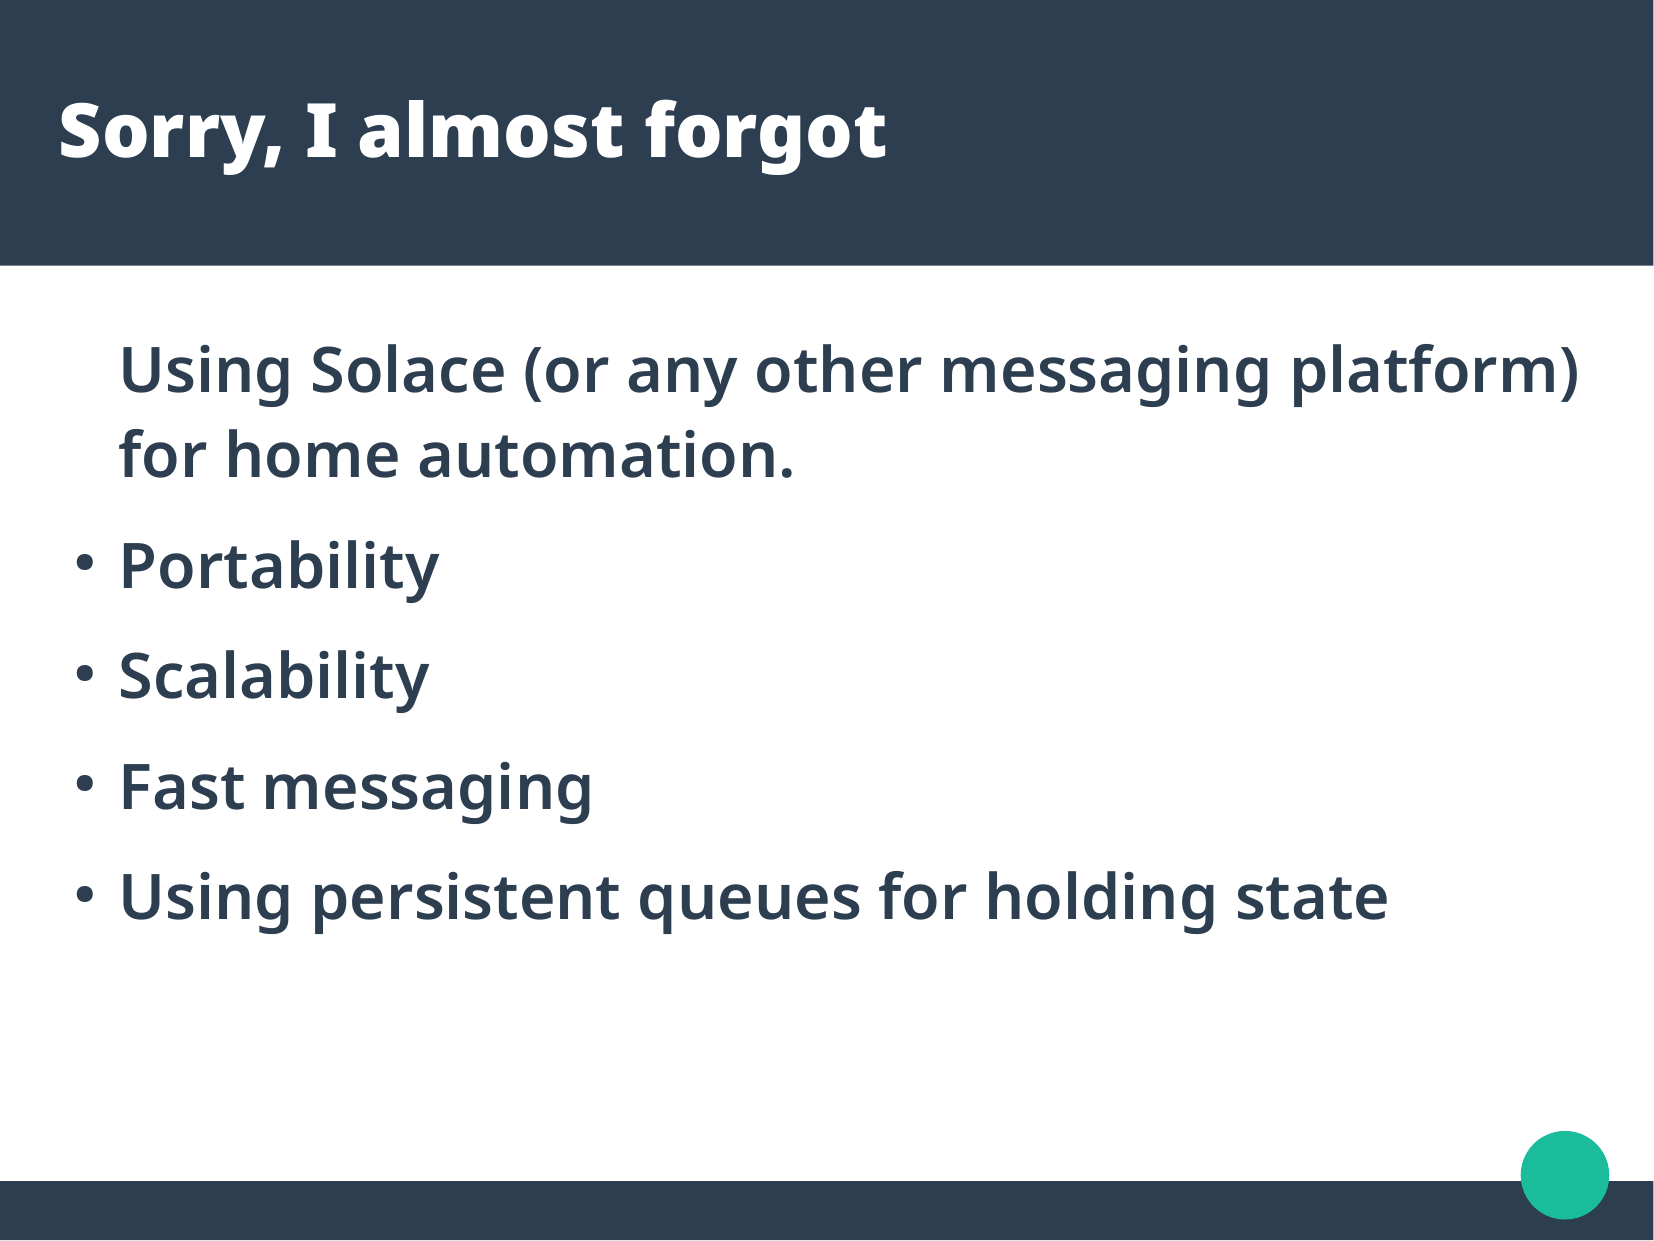

# Sorry, I almost forgot
Using Solace (or any other messaging platform) for home automation.
Portability
Scalability
Fast messaging
Using persistent queues for holding state